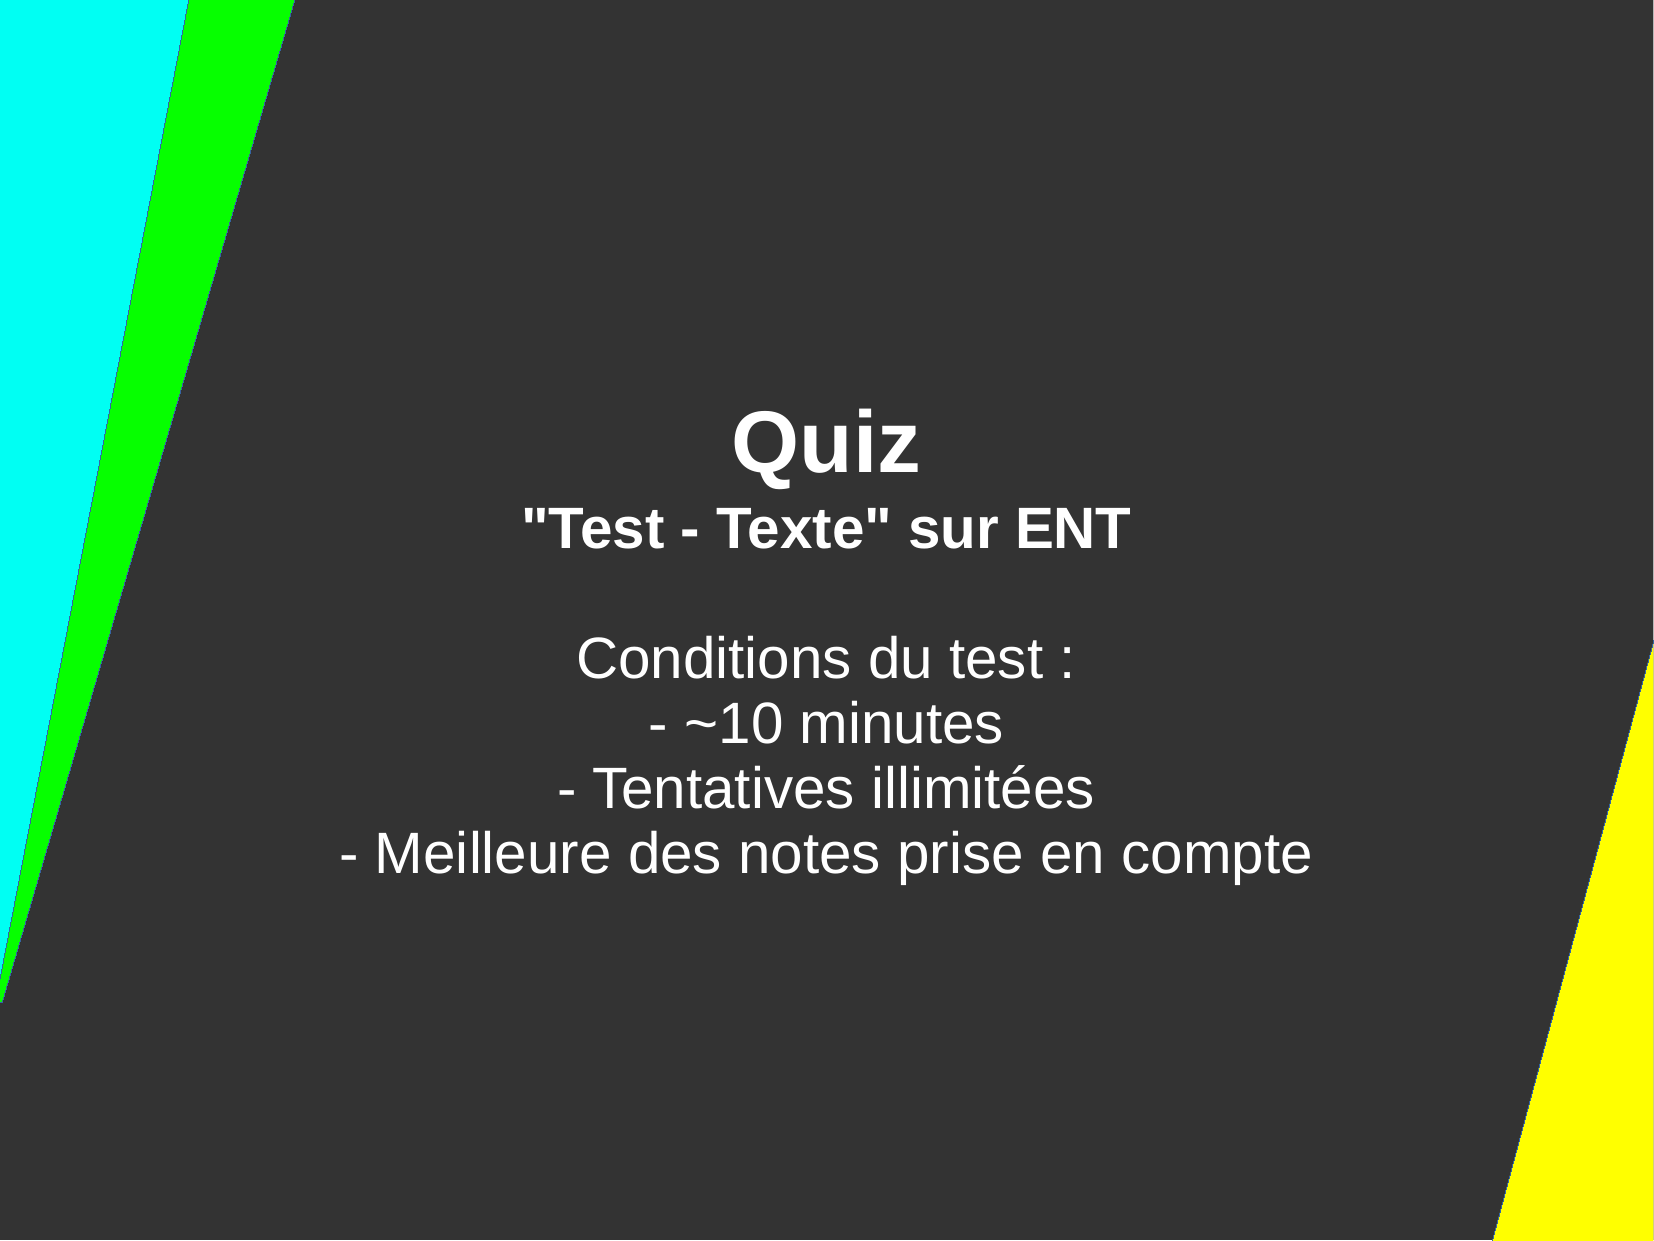

# Quiz
"Test - Texte" sur ENT
Conditions du test :
- ~10 minutes
- Tentatives illimitées
- Meilleure des notes prise en compte